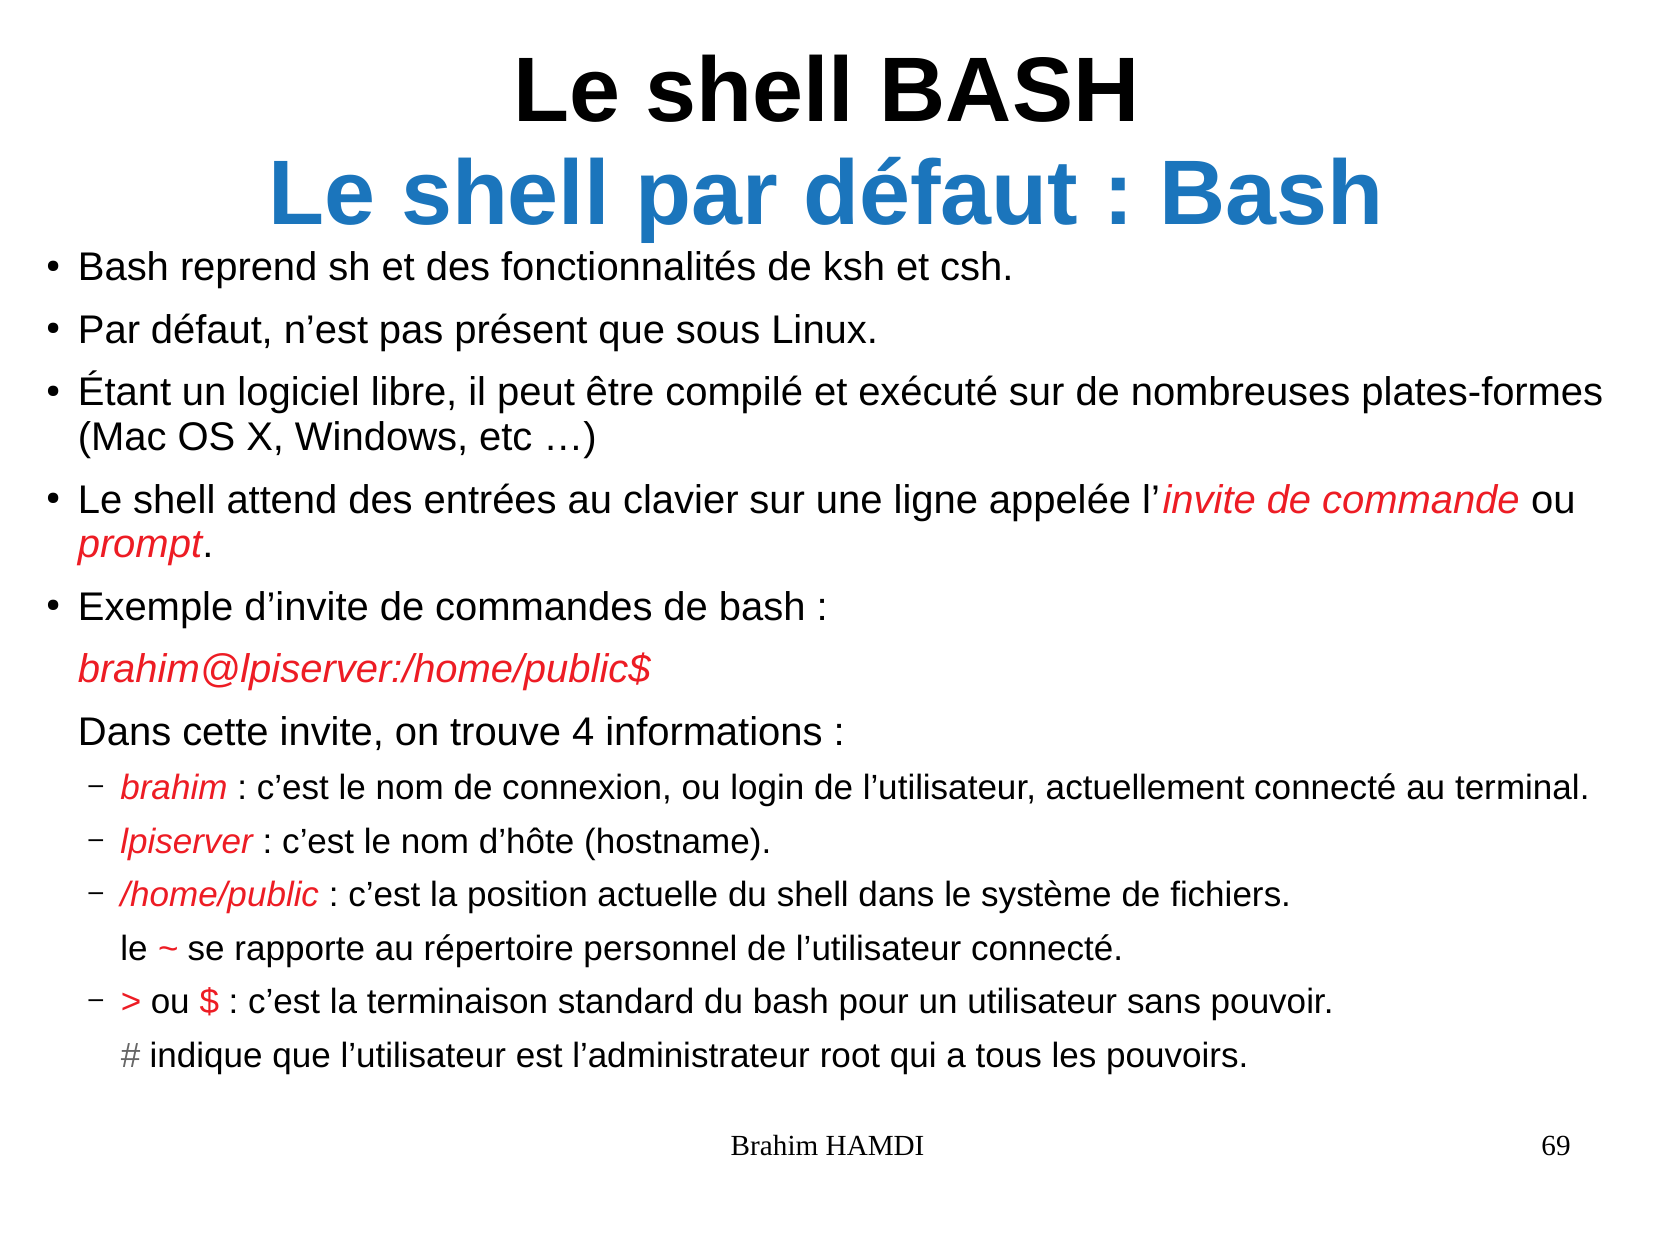

# Le shell BASH Le shell par défaut : Bash
Bash reprend sh et des fonctionnalités de ksh et csh.
Par défaut, n’est pas présent que sous Linux.
Étant un logiciel libre, il peut être compilé et exécuté sur de nombreuses plates-formes (Mac OS X, Windows, etc …)
Le shell attend des entrées au clavier sur une ligne appelée l’invite de commande ou prompt.
Exemple d’invite de commandes de bash :
brahim@lpiserver:/home/public$
Dans cette invite, on trouve 4 informations :
brahim : c’est le nom de connexion, ou login de l’utilisateur, actuellement connecté au terminal.
lpiserver : c’est le nom d’hôte (hostname).
/home/public : c’est la position actuelle du shell dans le système de fichiers.
le ~ se rapporte au répertoire personnel de l’utilisateur connecté.
> ou $ : c’est la terminaison standard du bash pour un utilisateur sans pouvoir.
# indique que l’utilisateur est l’administrateur root qui a tous les pouvoirs.
Brahim HAMDI
69